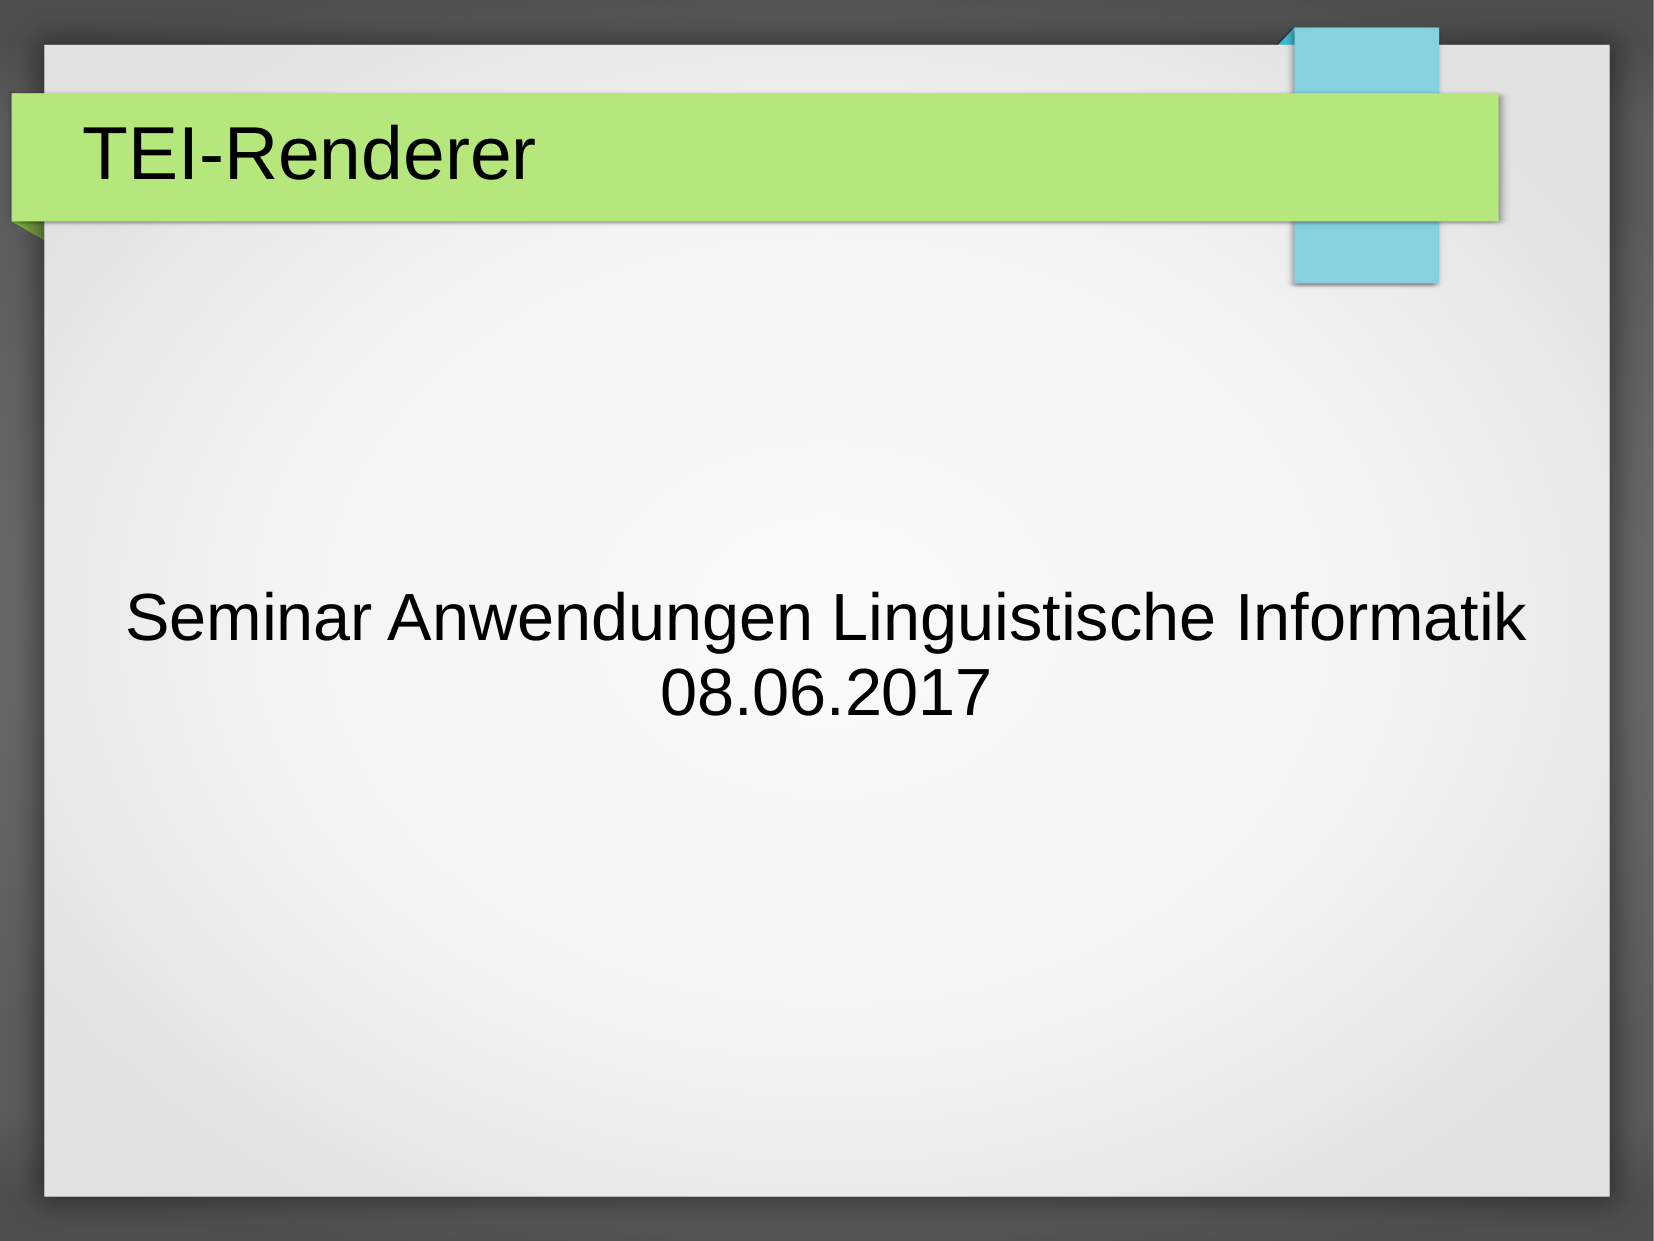

# TEI-Renderer
Seminar Anwendungen Linguistische Informatik
08.06.2017